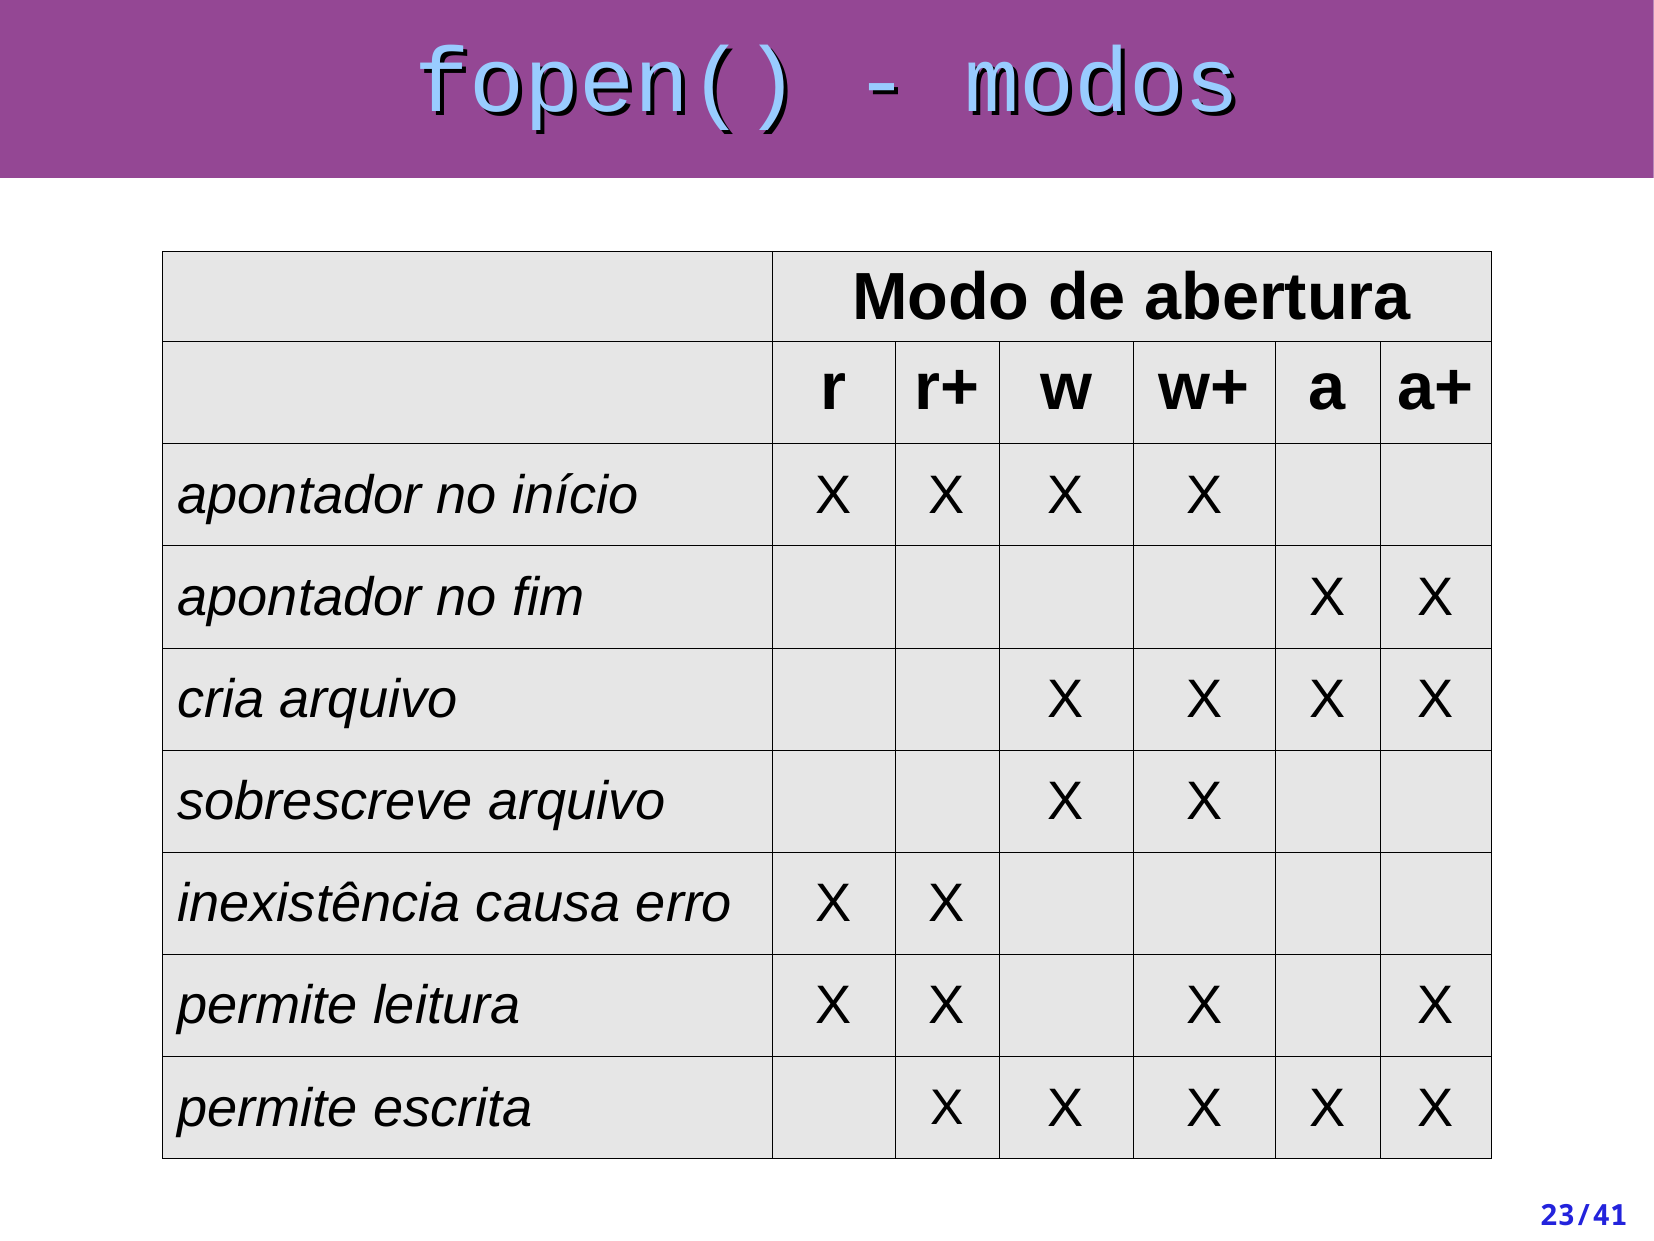

# fopen() - modos
| | Modo de abertura | | | | | |
| --- | --- | --- | --- | --- | --- | --- |
| | r | r+ | w | w+ | a | a+ |
| apontador no início | X | X | X | X | | |
| apontador no fim | | | | | X | X |
| cria arquivo | | | X | X | X | X |
| sobrescreve arquivo | | | X | X | | |
| inexistência causa erro | X | X | | | | |
| permite leitura | X | X | | X | | X |
| permite escrita | | X | X | X | X | X |
23